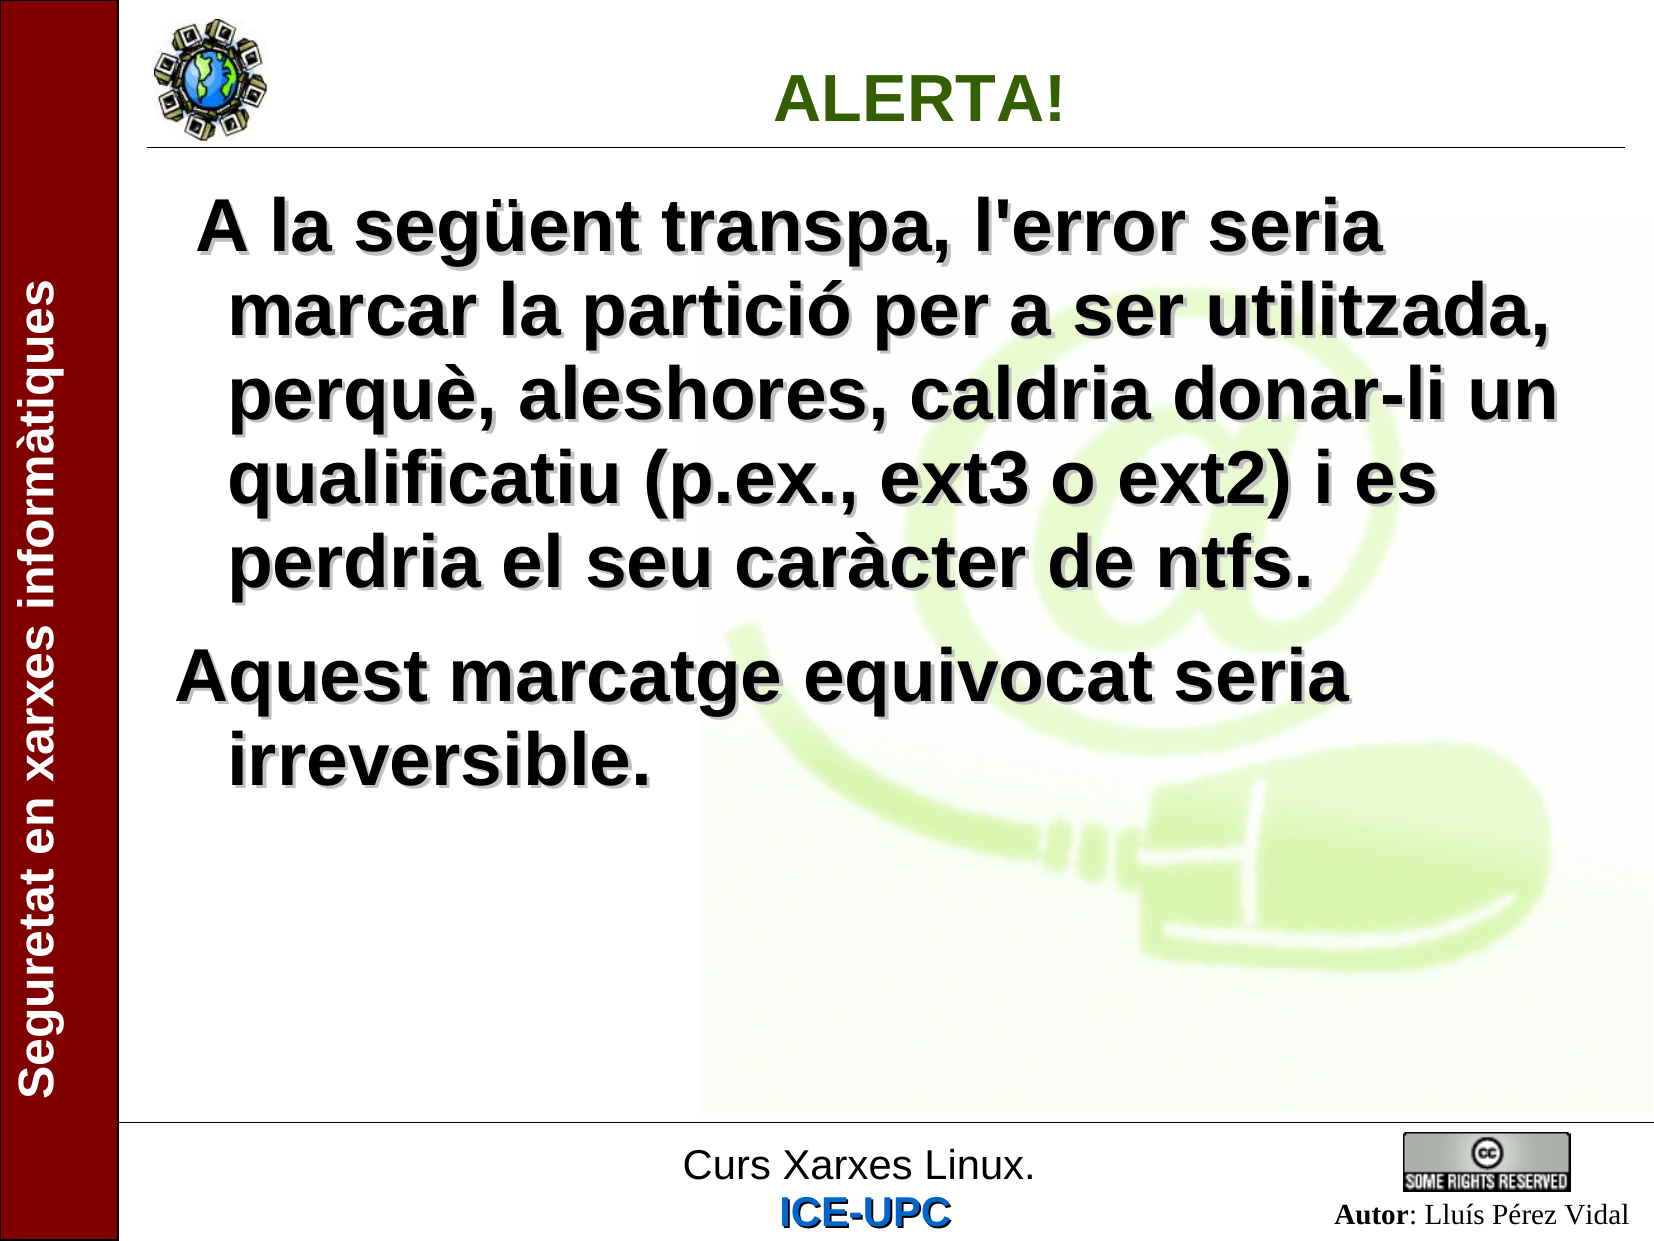

# ALERTA!
 A la següent transpa, l'error seria marcar la partició per a ser utilitzada, perquè, aleshores, caldria donar-li un qualificatiu (p.ex., ext3 o ext2) i es perdria el seu caràcter de ntfs.
Aquest marcatge equivocat seria irreversible.